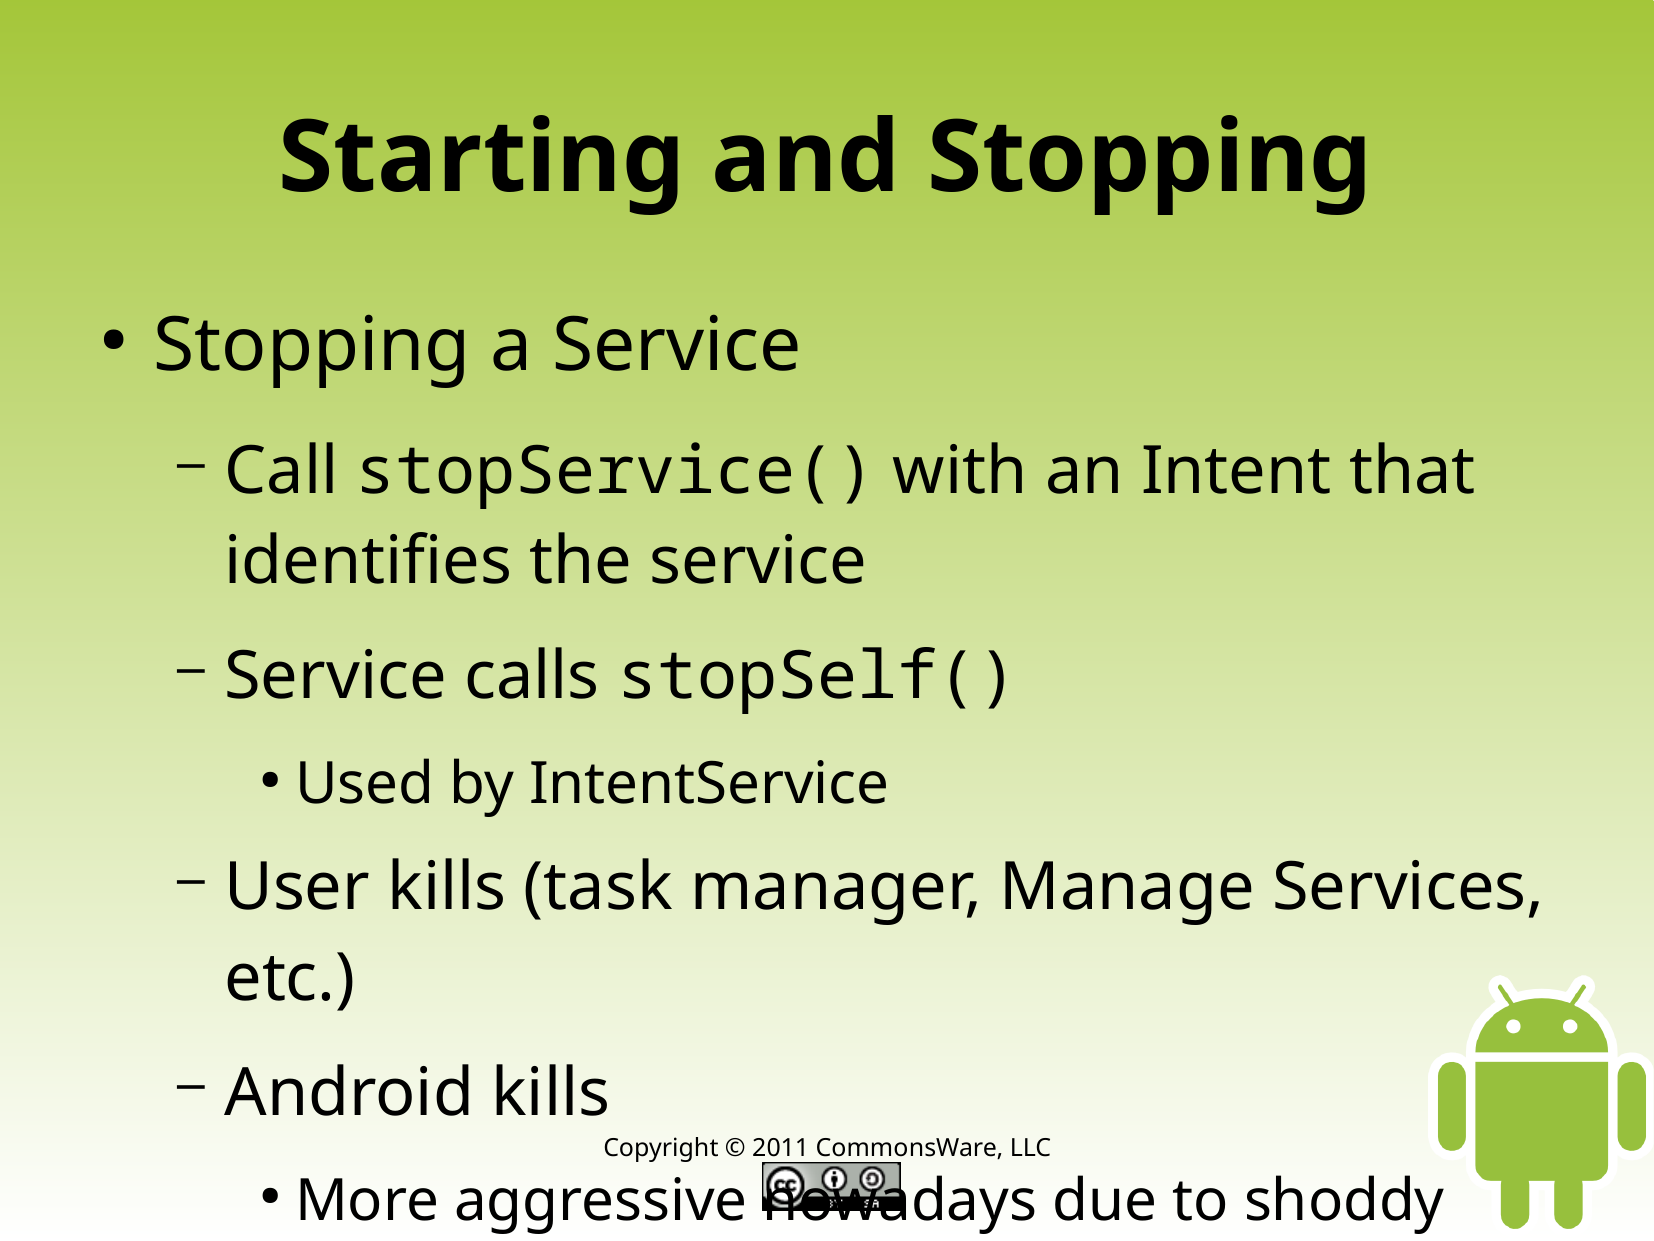

# Starting and Stopping
Stopping a Service
Call stopService() with an Intent that identifies the service
Service calls stopSelf()
Used by IntentService
User kills (task manager, Manage Services, etc.)
Android kills
More aggressive nowadays due to shoddy apps